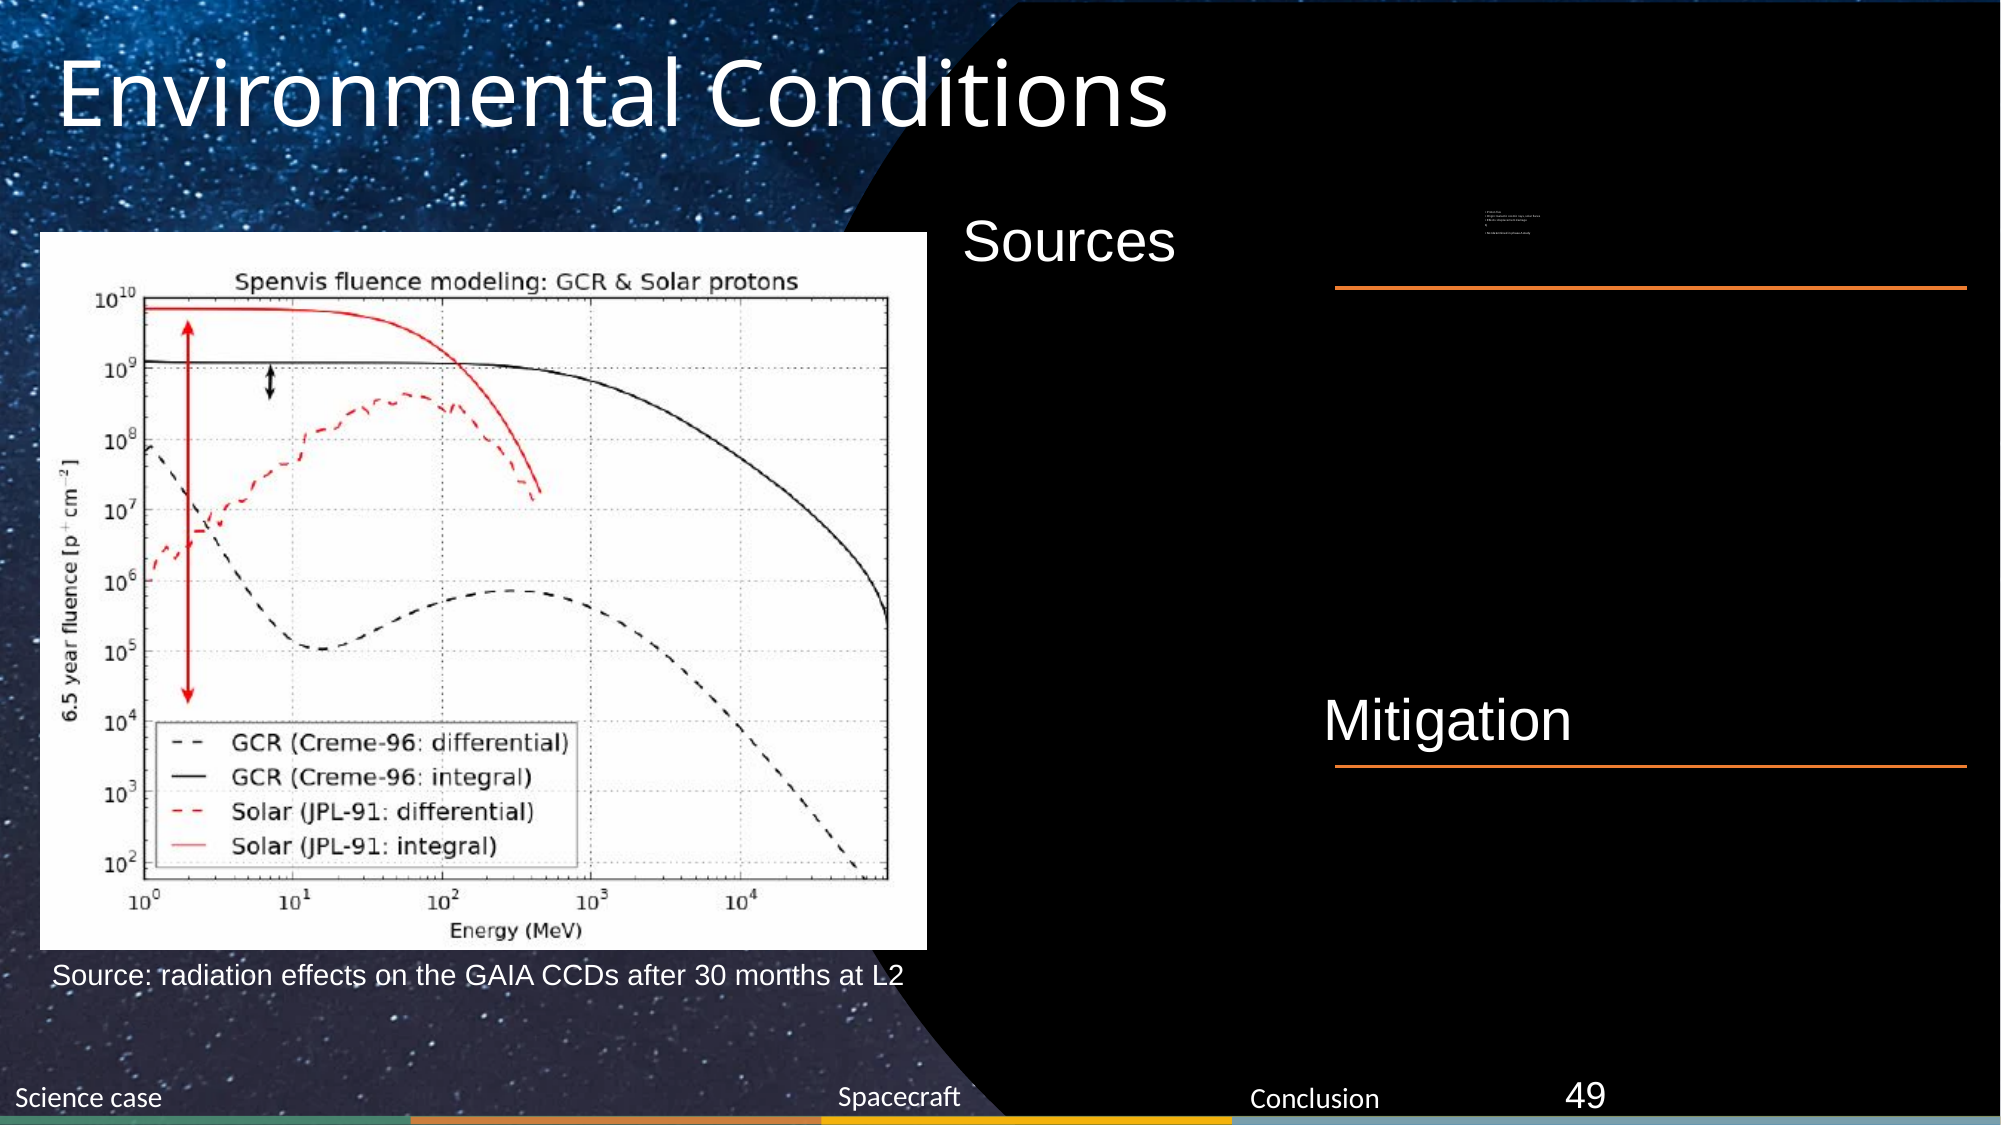

# Environmental Conditions
Sources
Proton flux
Origin: Galactic cosmic rays, solar flares
Effects: displacement damage
Not determined in phase A study
Mitigation
Source: radiation effects on the GAIA CCDs after 30 months at L2
49